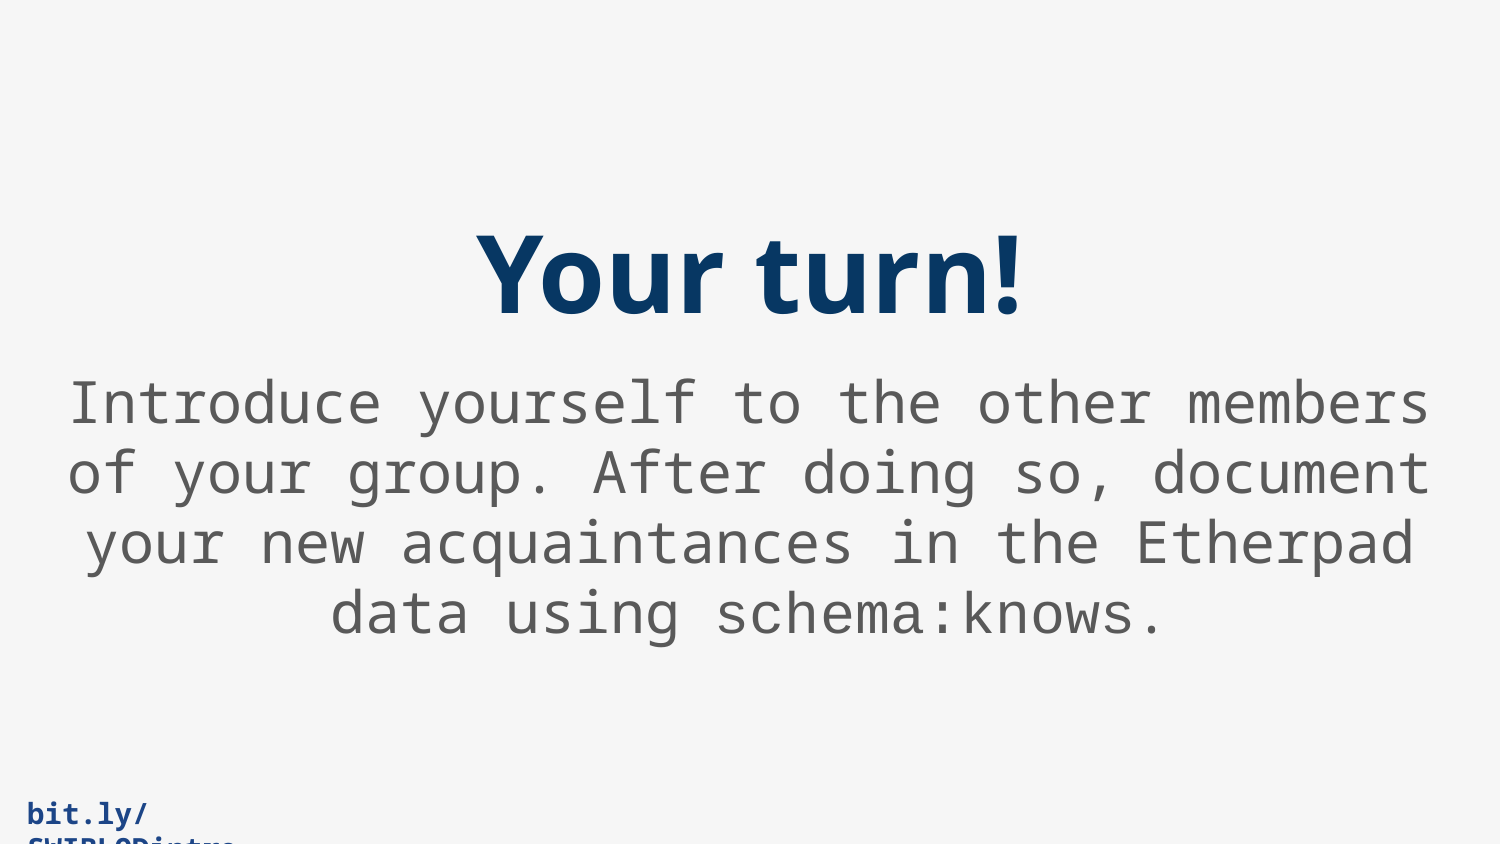

Your turn!
# Introduce yourself to the other members of your group. After doing so, document your new acquaintances in the Etherpad data using schema:knows.